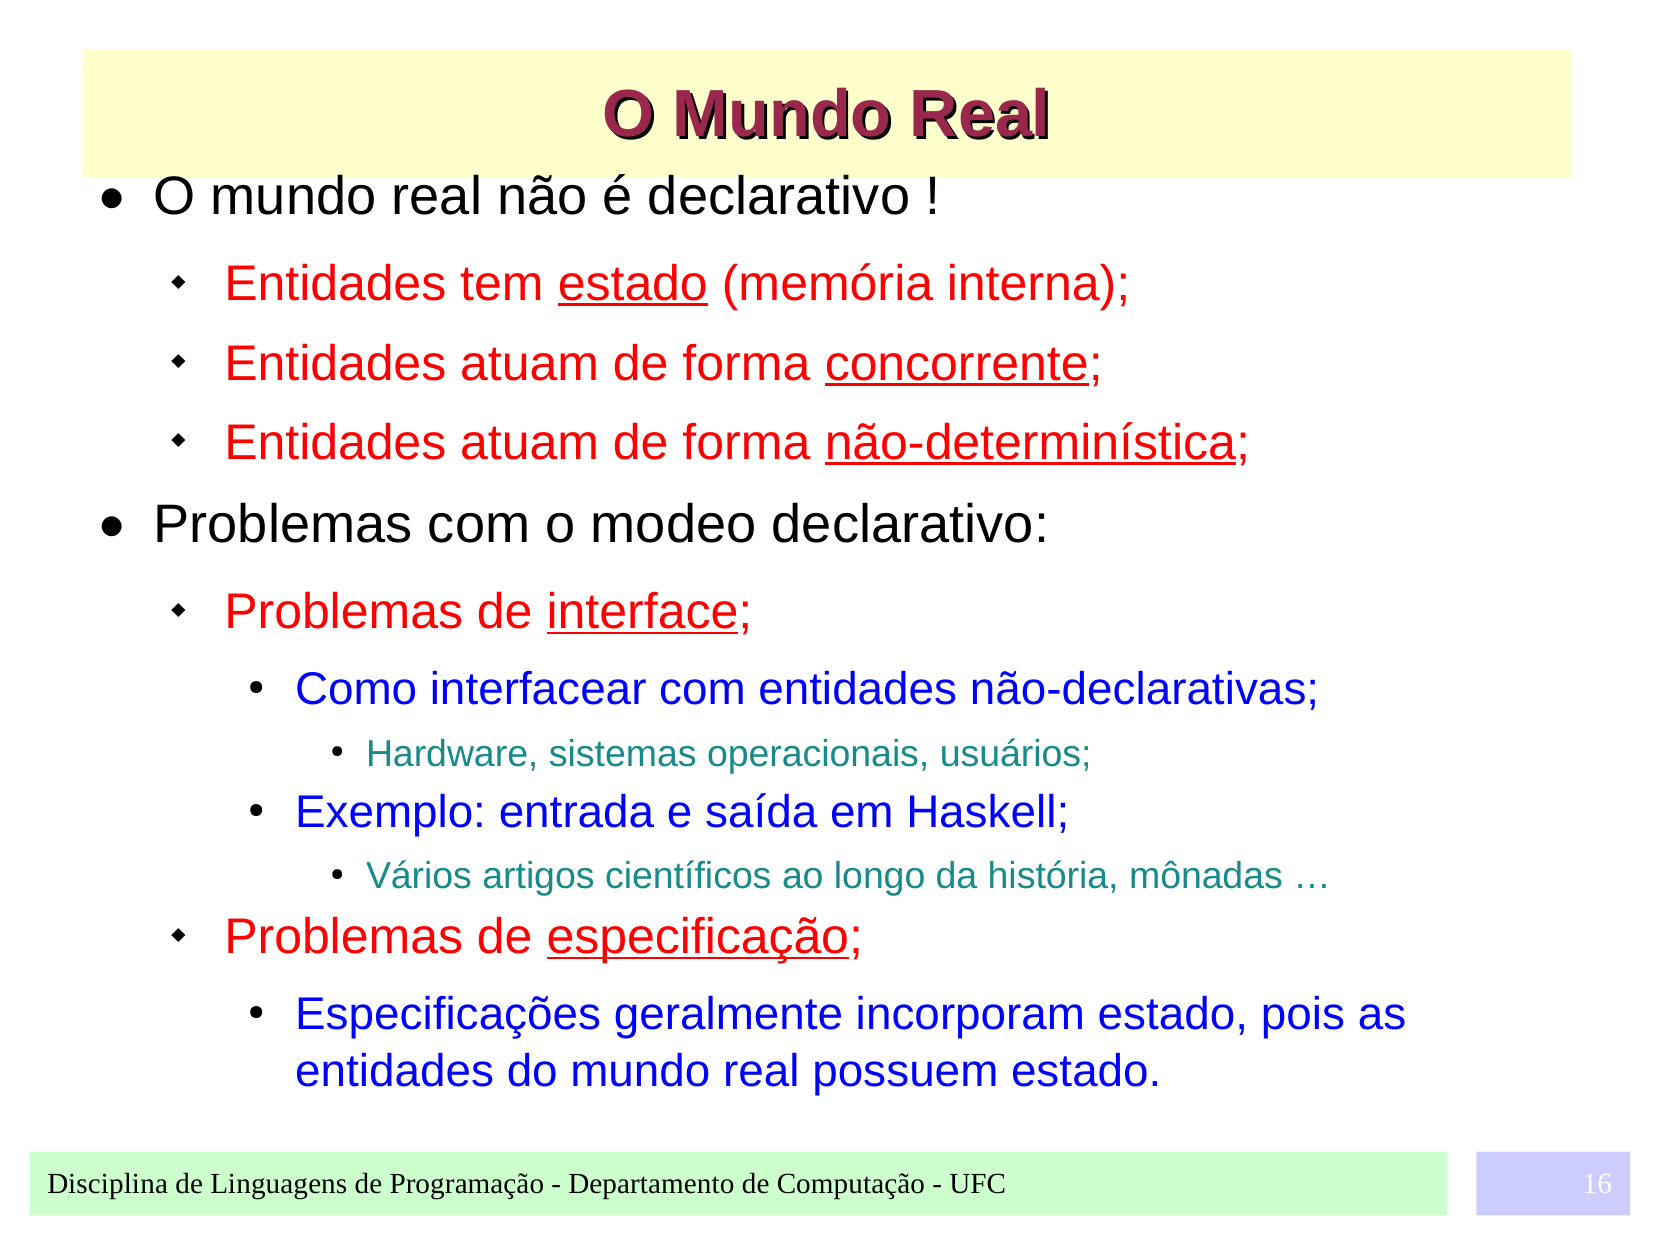

# O Mundo Real
O mundo real não é declarativo !
Entidades tem estado (memória interna);
Entidades atuam de forma concorrente;
Entidades atuam de forma não-determinística;
Problemas com o modeo declarativo:
Problemas de interface;
Como interfacear com entidades não-declarativas;
Hardware, sistemas operacionais, usuários;
Exemplo: entrada e saída em Haskell;
Vários artigos científicos ao longo da história, mônadas …
Problemas de especificação;
Especificações geralmente incorporam estado, pois as entidades do mundo real possuem estado.
Disciplina de Linguagens de Programação - Departamento de Computação - UFC
16